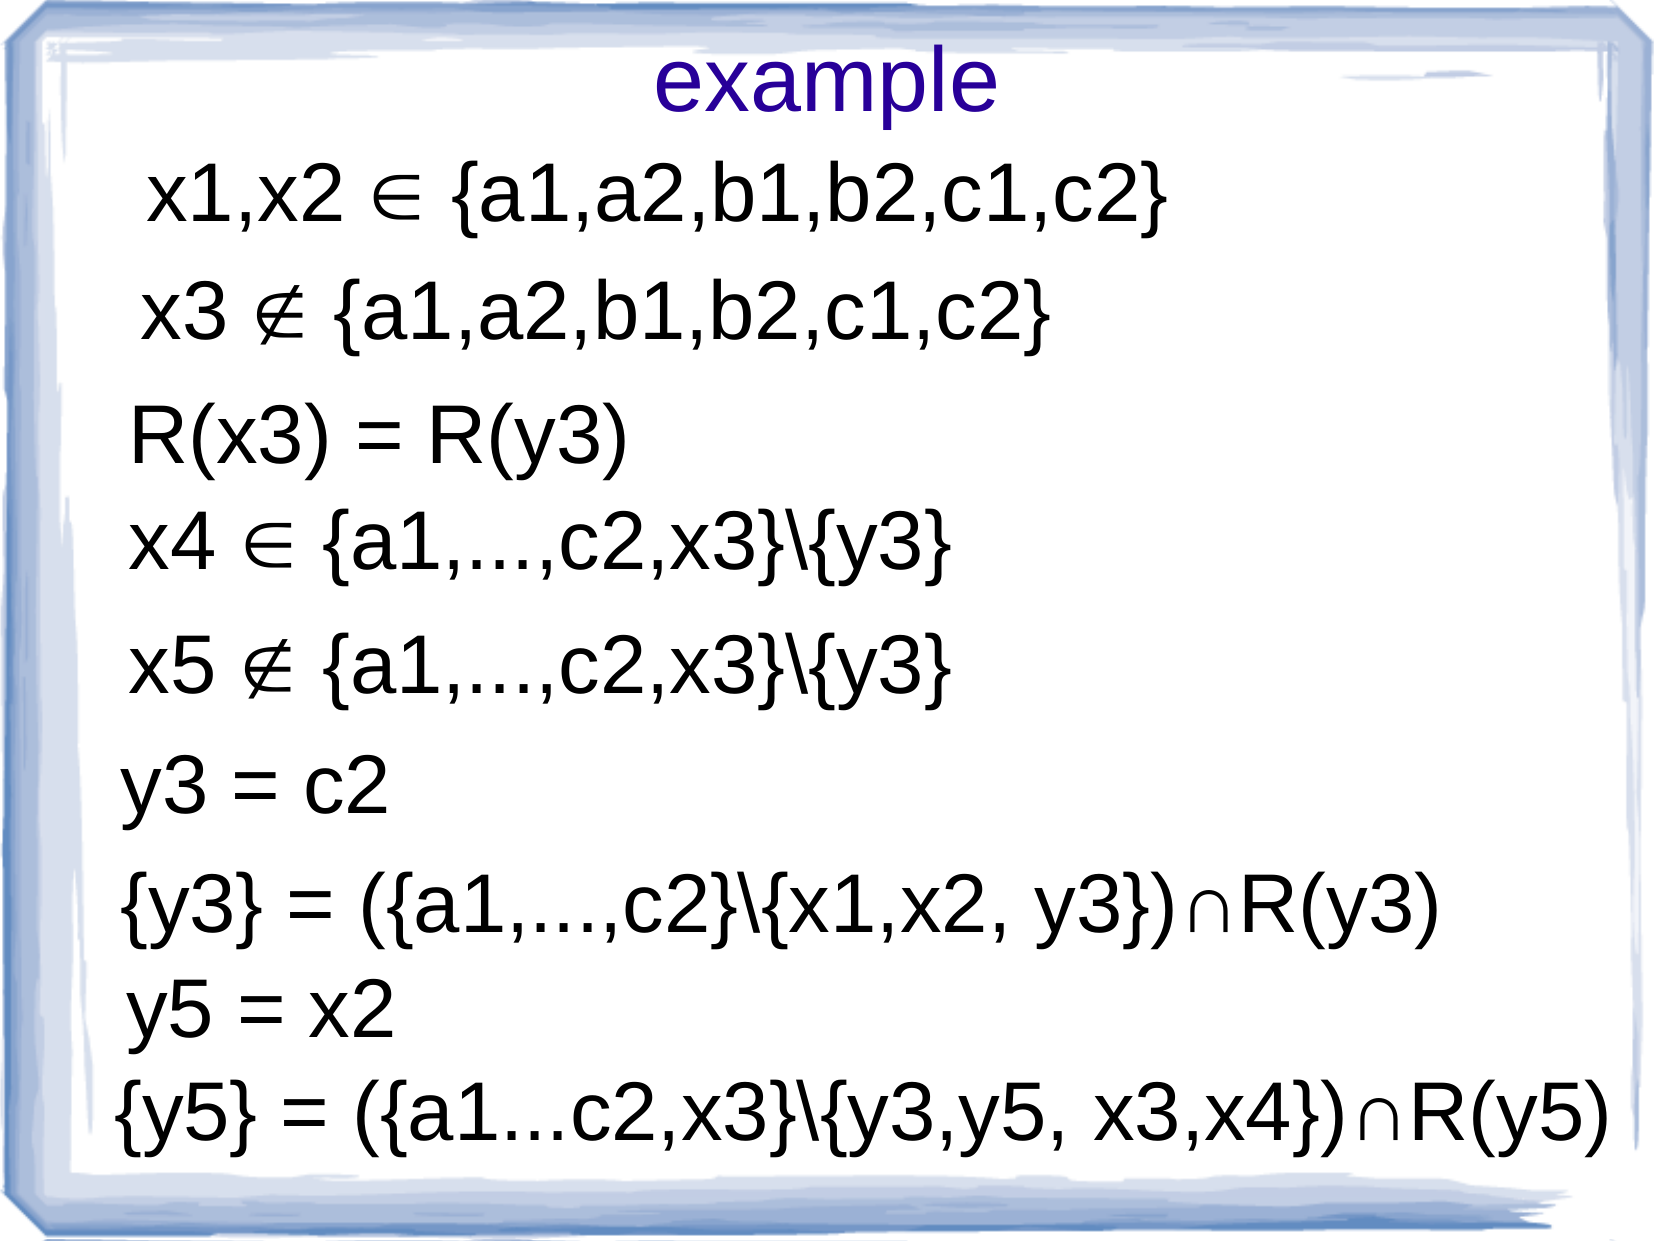

# example
x1,x2  {a1,a2,b1,b2,c1,c2}
x3  {a1,a2,b1,b2,c1,c2}
R(x3) = R(y3)
x4  {a1,...,c2,x3}\{y3}
x5  {a1,...,c2,x3}\{y3}
y3 = c2
{y3} = ({a1,...,c2}\{x1,x2, y3})∩R(y3)
y5 = x2
{y5} = ({a1...c2,x3}\{y3,y5, x3,x4})∩R(y5)